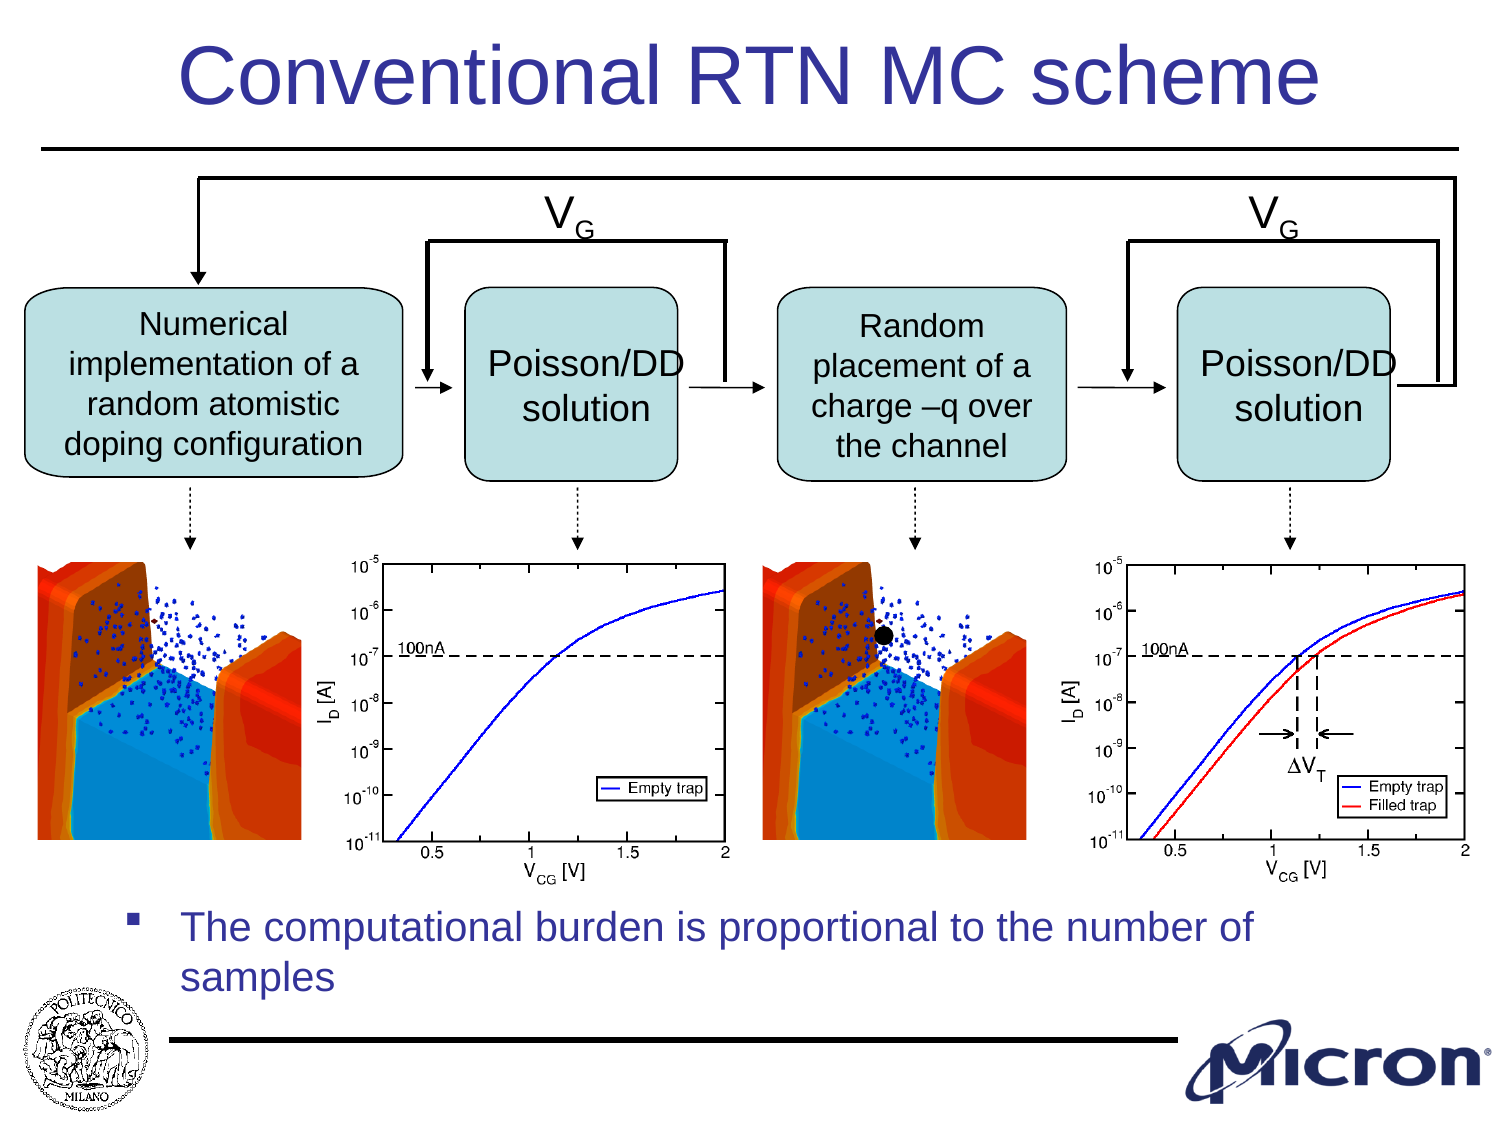

# Conventional RTN MC scheme
VG
VG
Poisson/DD
solution
Random placement of a charge –q over the channel
Poisson/DD
solution
Numerical implementation of a random atomistic doping configuration
The computational burden is proportional to the number of samples